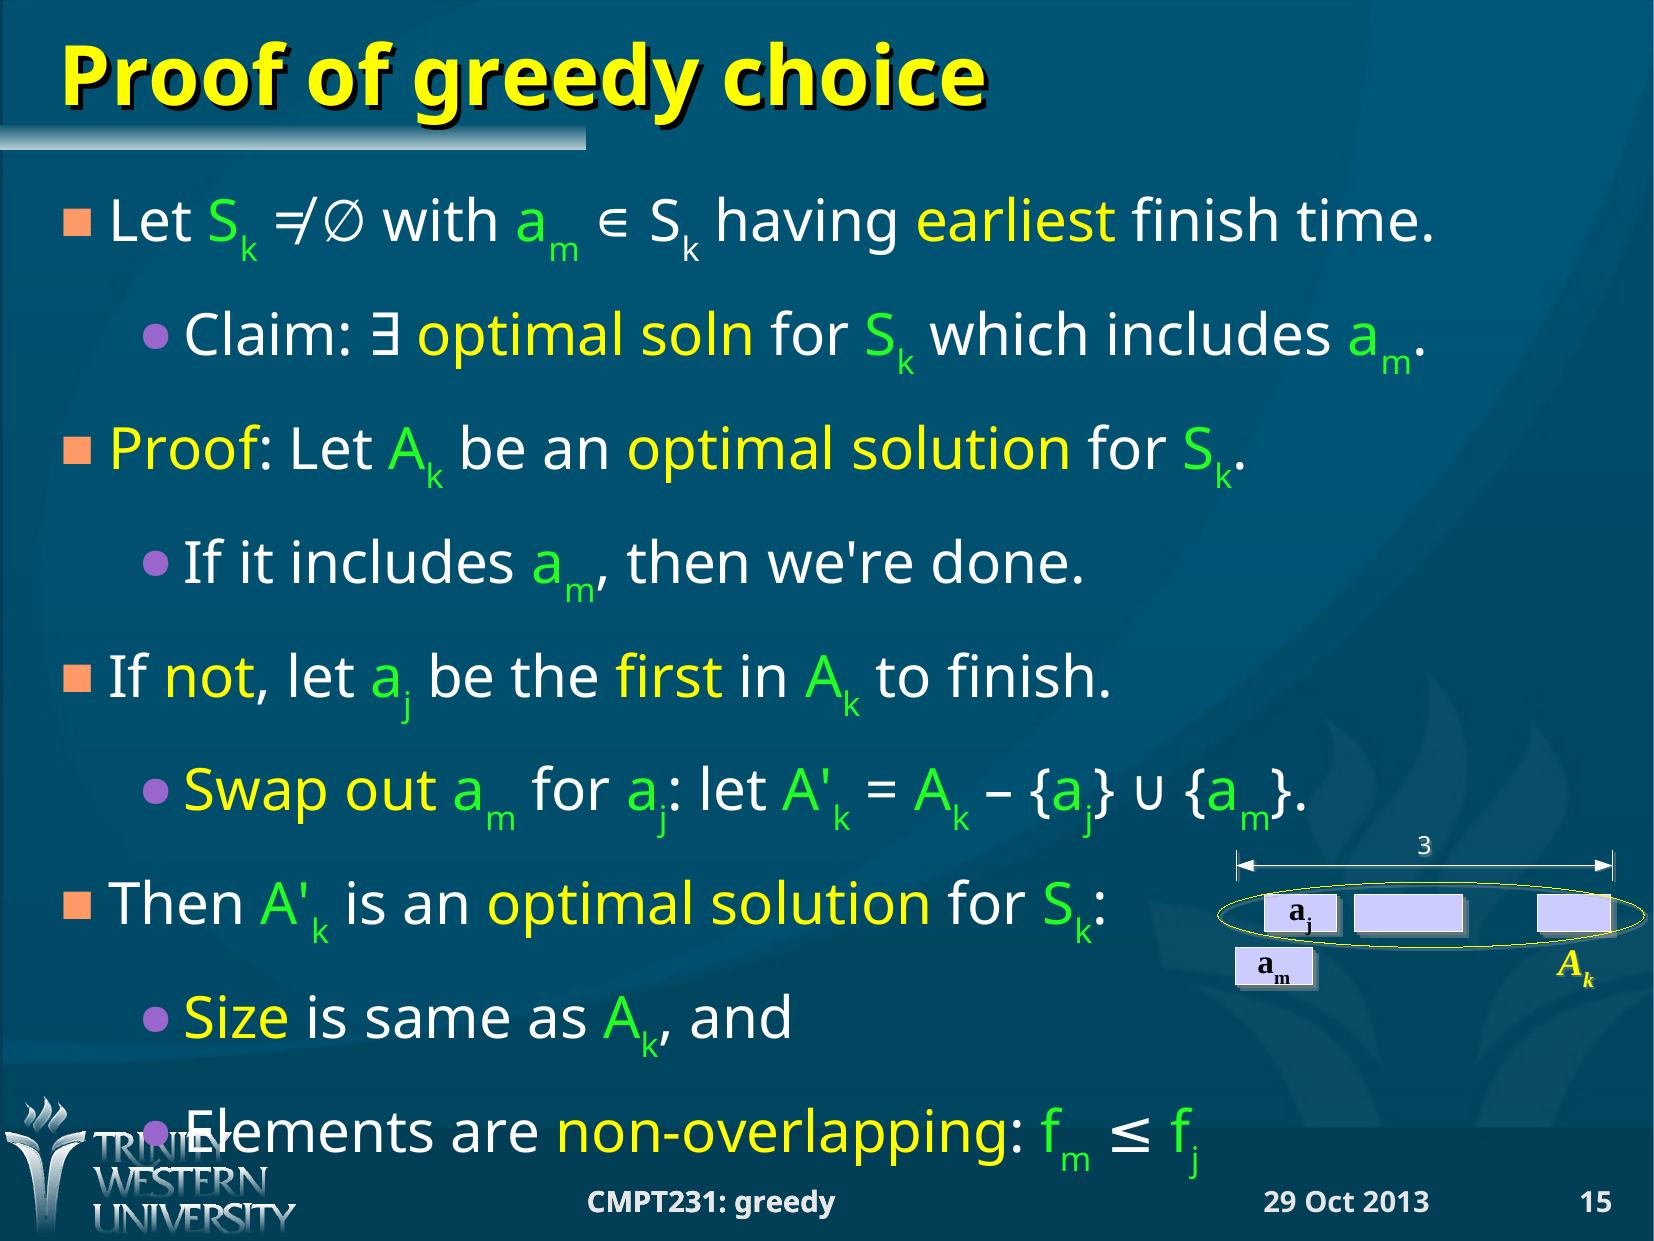

# Proof of greedy choice
Let Sk ≠ ∅ with am ∊ Sk having earliest finish time.
Claim: ∃ optimal soln for Sk which includes am.
Proof: Let Ak be an optimal solution for Sk.
If it includes am, then we're done.
If not, let aj be the first in Ak to finish.
Swap out am for aj: let A'k = Ak – {aj} ∪ {am}.
Then A'k is an optimal solution for Sk:
Size is same as Ak, and
Elements are non-overlapping: fm ≤ fj
aj
Ak
am
CMPT231: greedy
29 Oct 2013
15